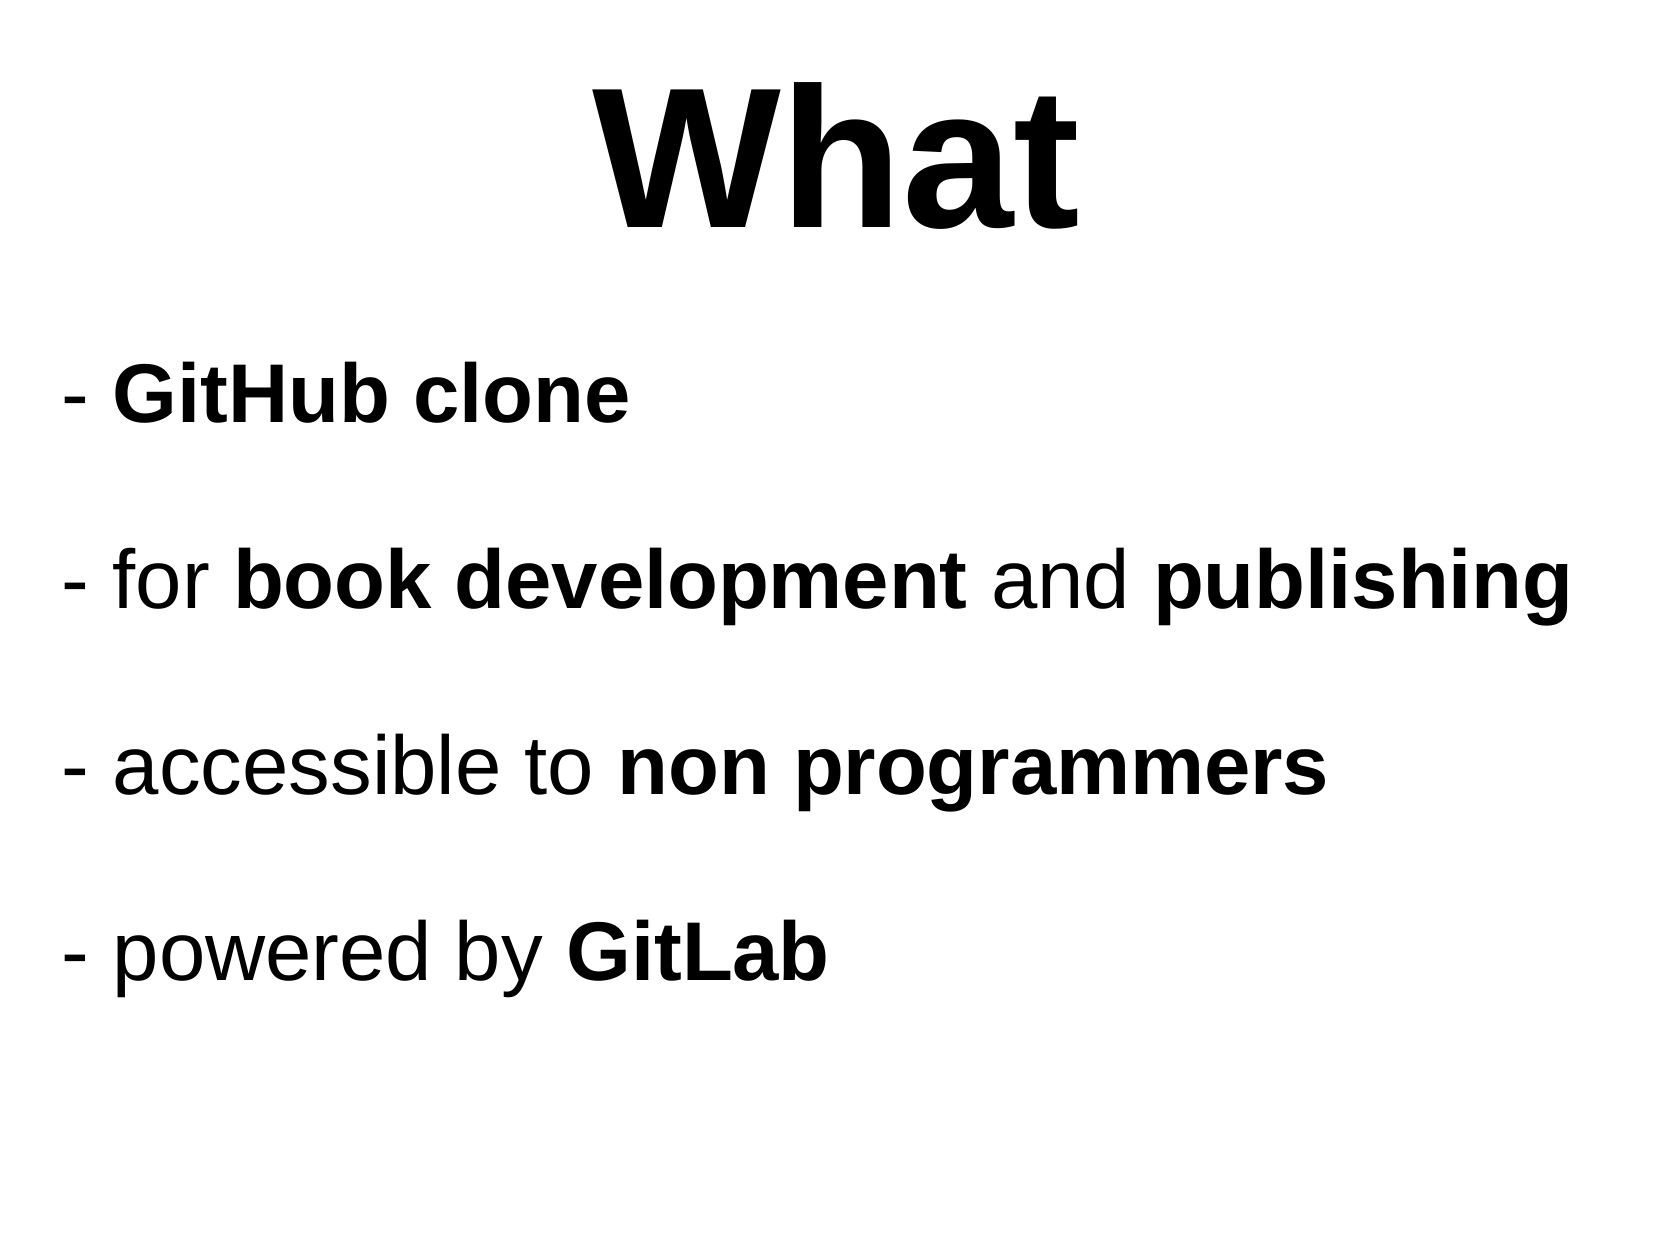

# What
- GitHub clone
- for book development and publishing
- accessible to non programmers
- powered by GitLab